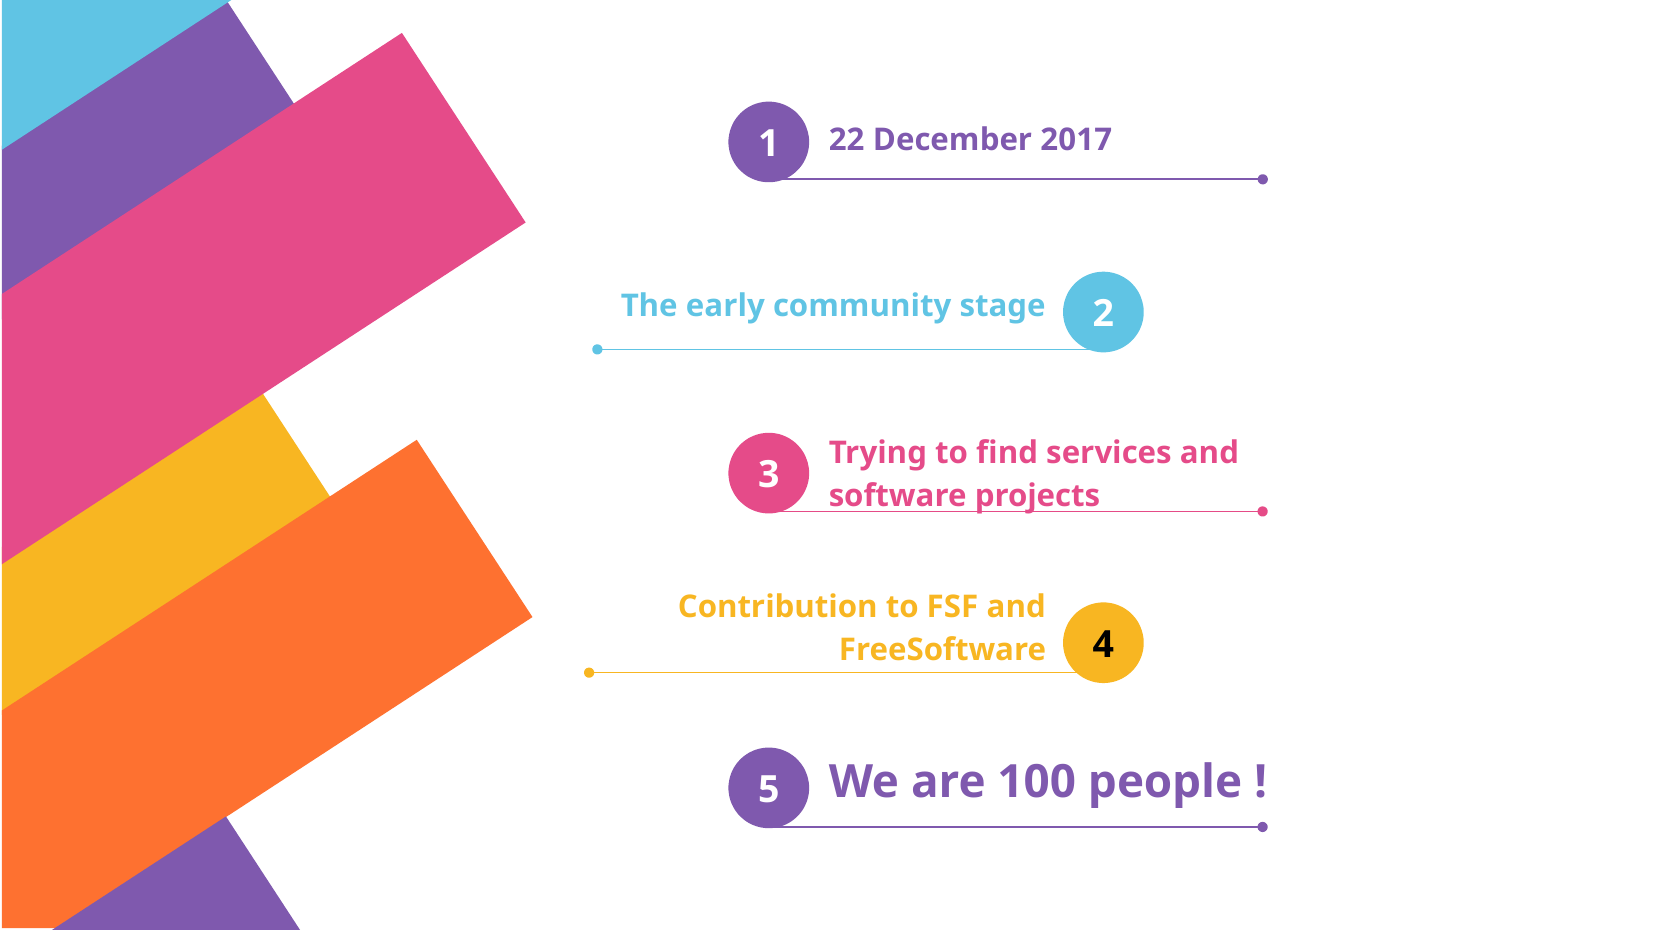

# 22 December 2017
1
The early community stage
2
Trying to find services and software projects
3
Contribution to FSF and FreeSoftware
4
We are 100 people !
5